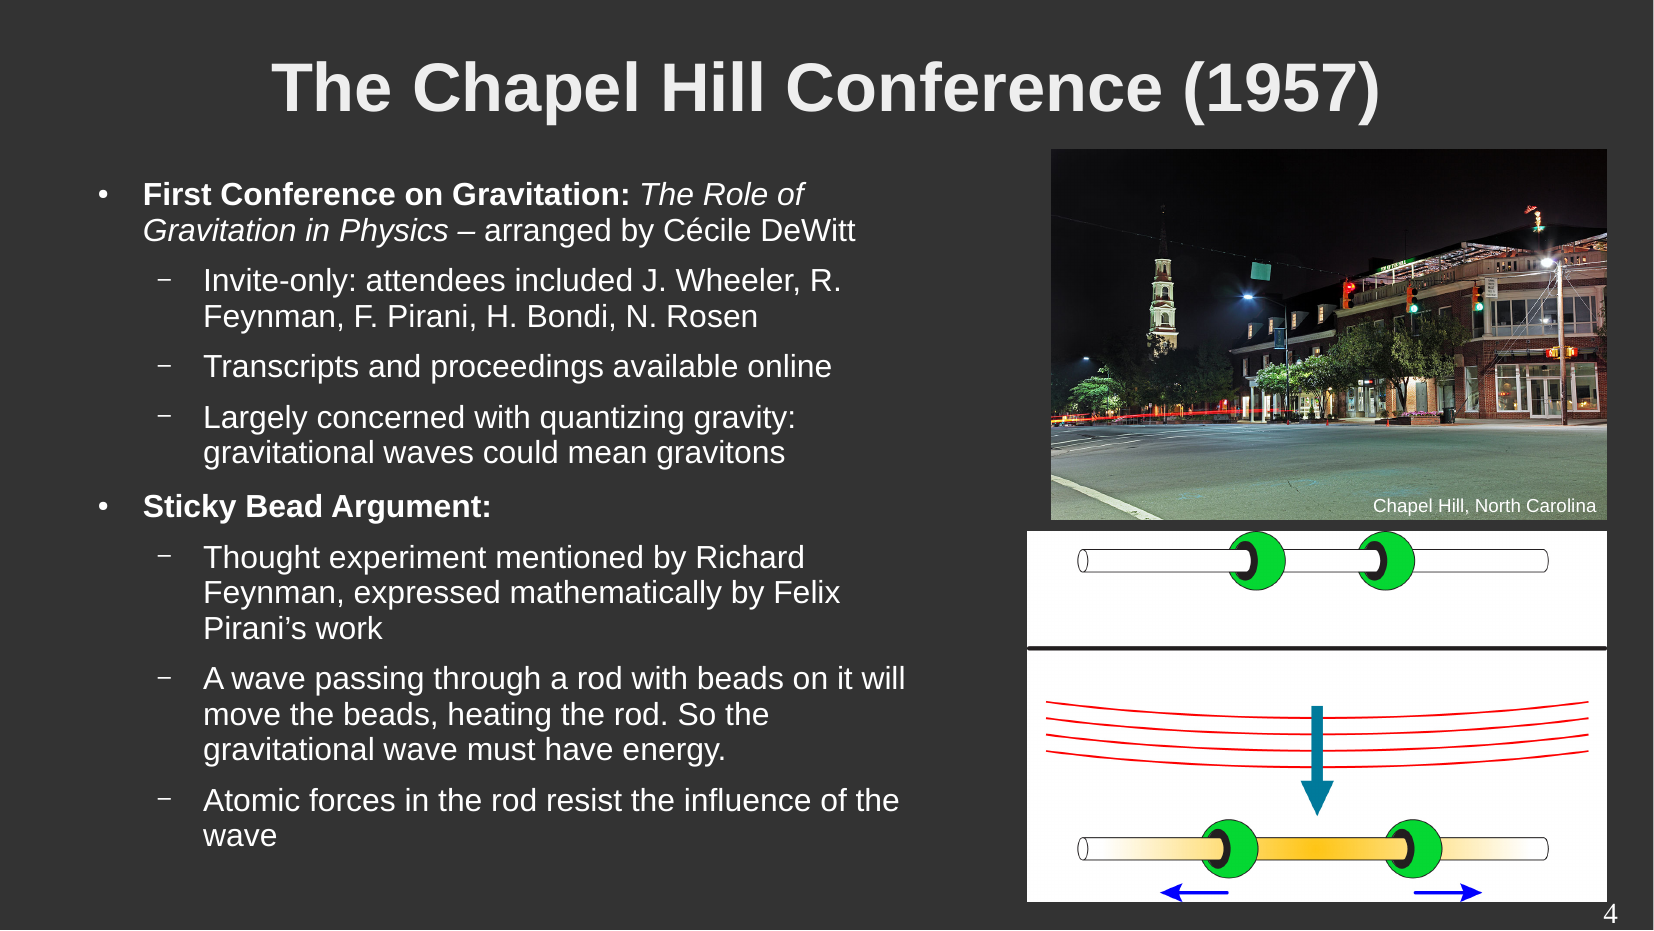

# The Chapel Hill Conference (1957)
First Conference on Gravitation: The Role of Gravitation in Physics – arranged by Cécile DeWitt
Invite-only: attendees included J. Wheeler, R. Feynman, F. Pirani, H. Bondi, N. Rosen
Transcripts and proceedings available online
Largely concerned with quantizing gravity: gravitational waves could mean gravitons
Sticky Bead Argument:
Thought experiment mentioned by Richard Feynman, expressed mathematically by Felix Pirani’s work
A wave passing through a rod with beads on it will move the beads, heating the rod. So the gravitational wave must have energy.
Atomic forces in the rod resist the influence of the wave
Chapel Hill, North Carolina